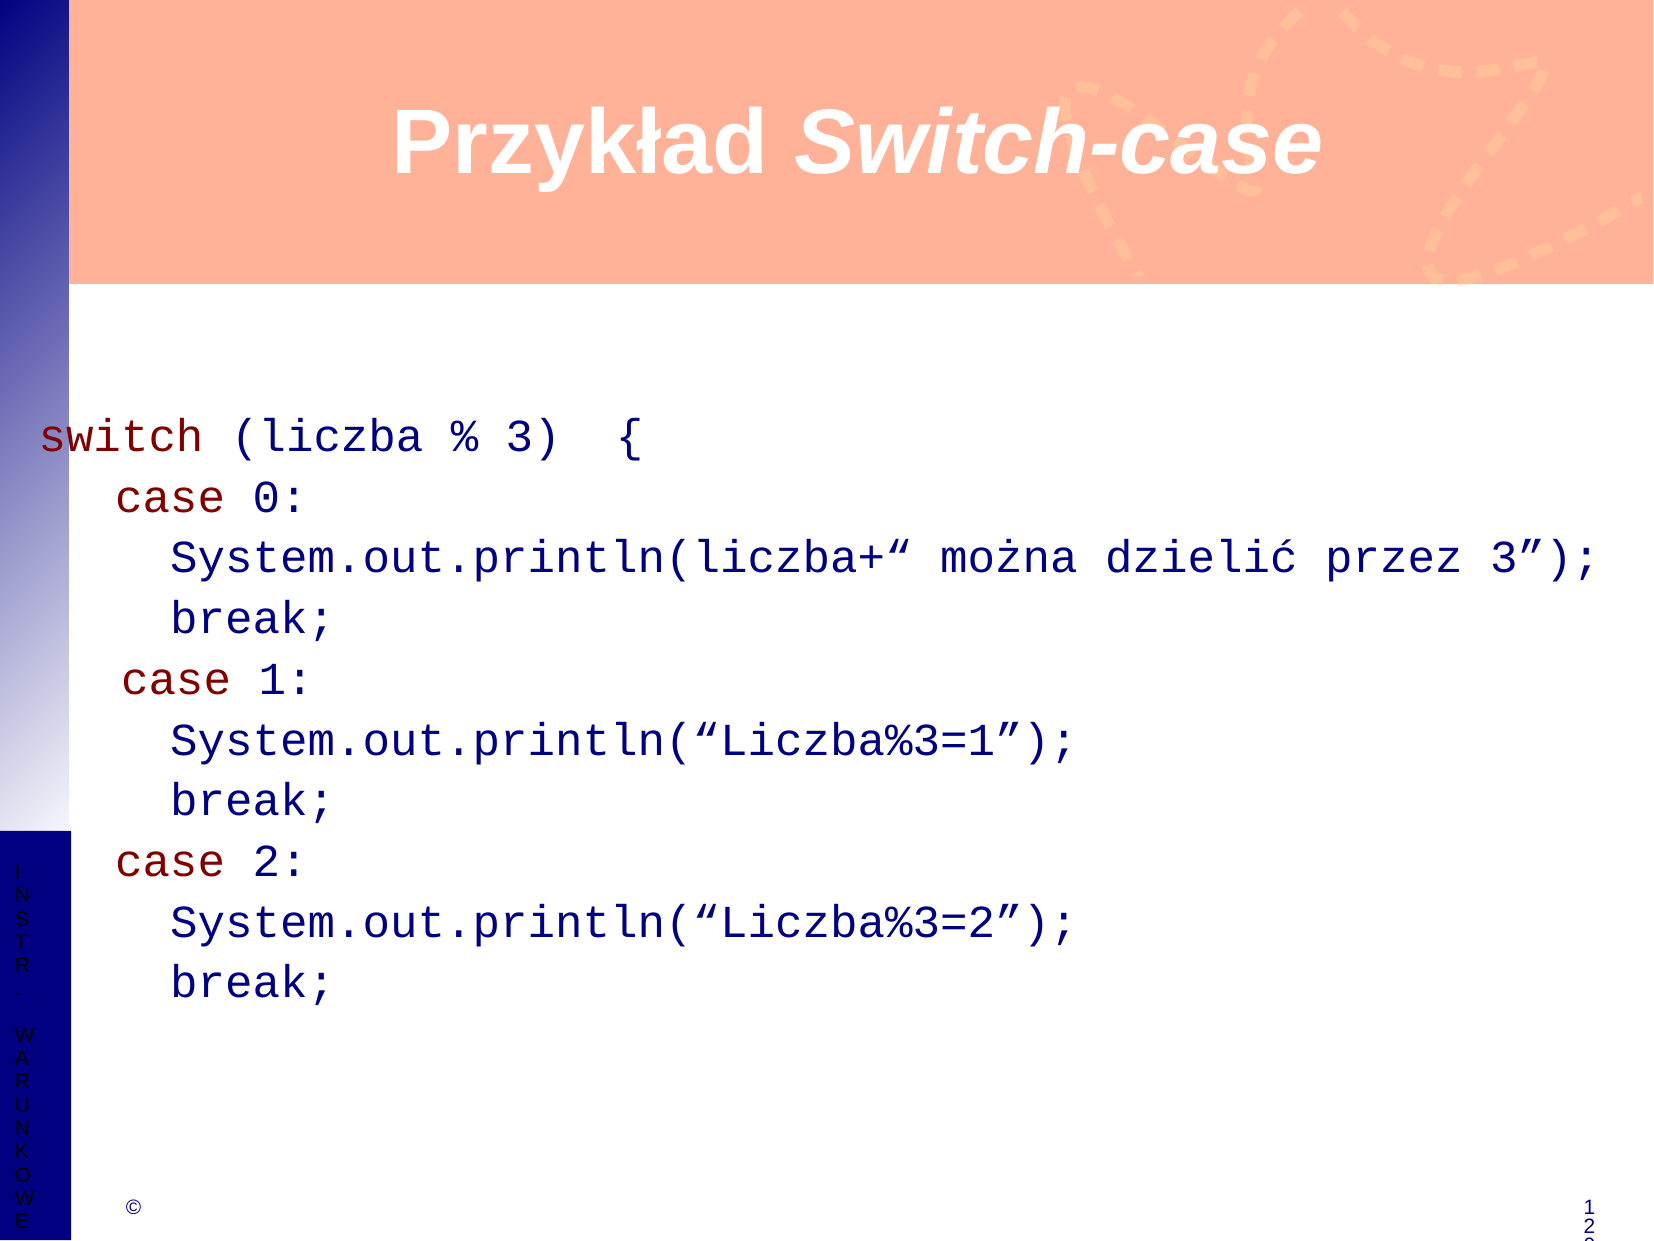

# Przykład Switch-case
switch (liczba % 3) {
case 0:
 System.out.println(liczba+“ można dzielić przez 3”);
 break;
 case 1:
 System.out.println(“Liczba%3=1”);
 break;
case 2:
 System.out.println(“Liczba%3=2”);
 break;
}
I
N
S
T
R
.
W
A
R
U
N
K
O
W
E